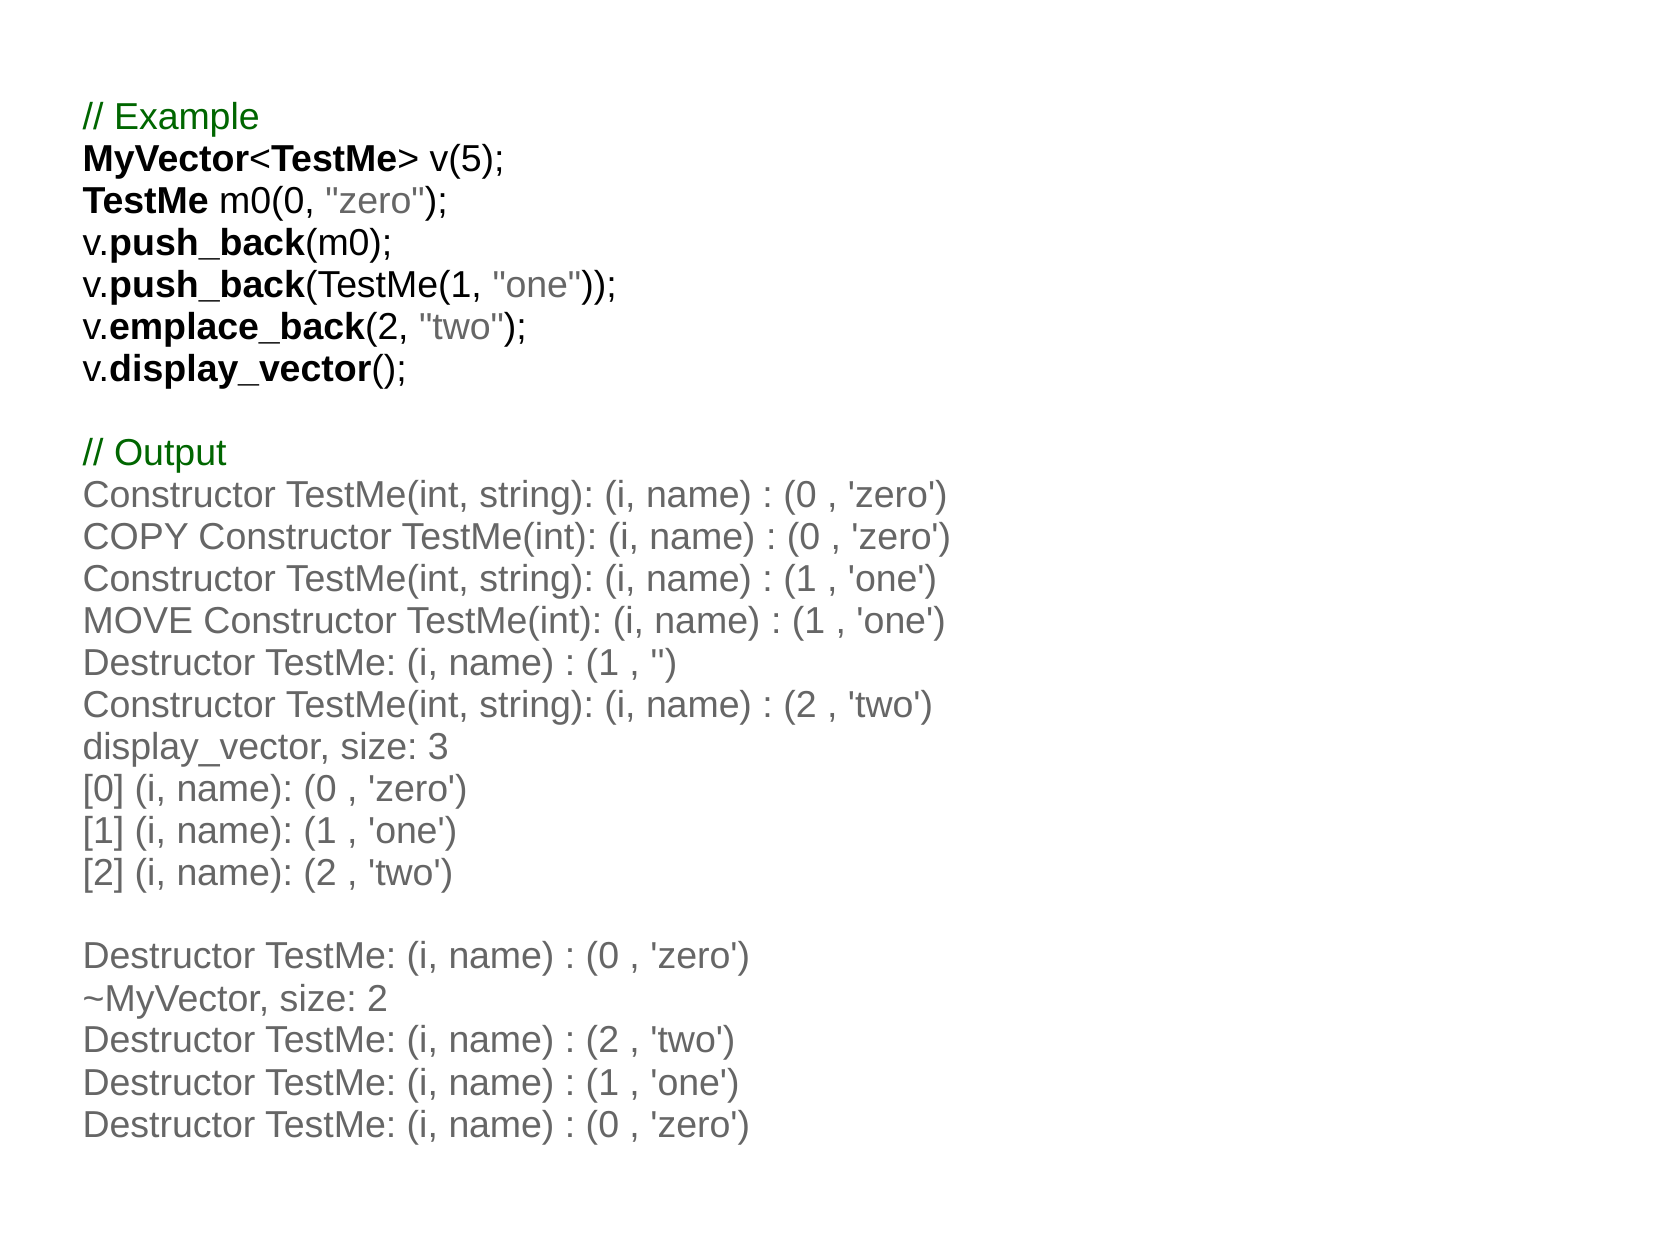

# // Example
MyVector<TestMe> v(5);
TestMe m0(0, "zero");
v.push_back(m0);
v.push_back(TestMe(1, "one"));
v.emplace_back(2, "two");
v.display_vector();
// Output
Constructor TestMe(int, string): (i, name) : (0 , 'zero')
COPY Constructor TestMe(int): (i, name) : (0 , 'zero')
Constructor TestMe(int, string): (i, name) : (1 , 'one')
MOVE Constructor TestMe(int): (i, name) : (1 , 'one')
Destructor TestMe: (i, name) : (1 , '')
Constructor TestMe(int, string): (i, name) : (2 , 'two')
display_vector, size: 3
[0] (i, name): (0 , 'zero')
[1] (i, name): (1 , 'one')
[2] (i, name): (2 , 'two')
Destructor TestMe: (i, name) : (0 , 'zero')
~MyVector, size: 2
Destructor TestMe: (i, name) : (2 , 'two')
Destructor TestMe: (i, name) : (1 , 'one')
Destructor TestMe: (i, name) : (0 , 'zero')